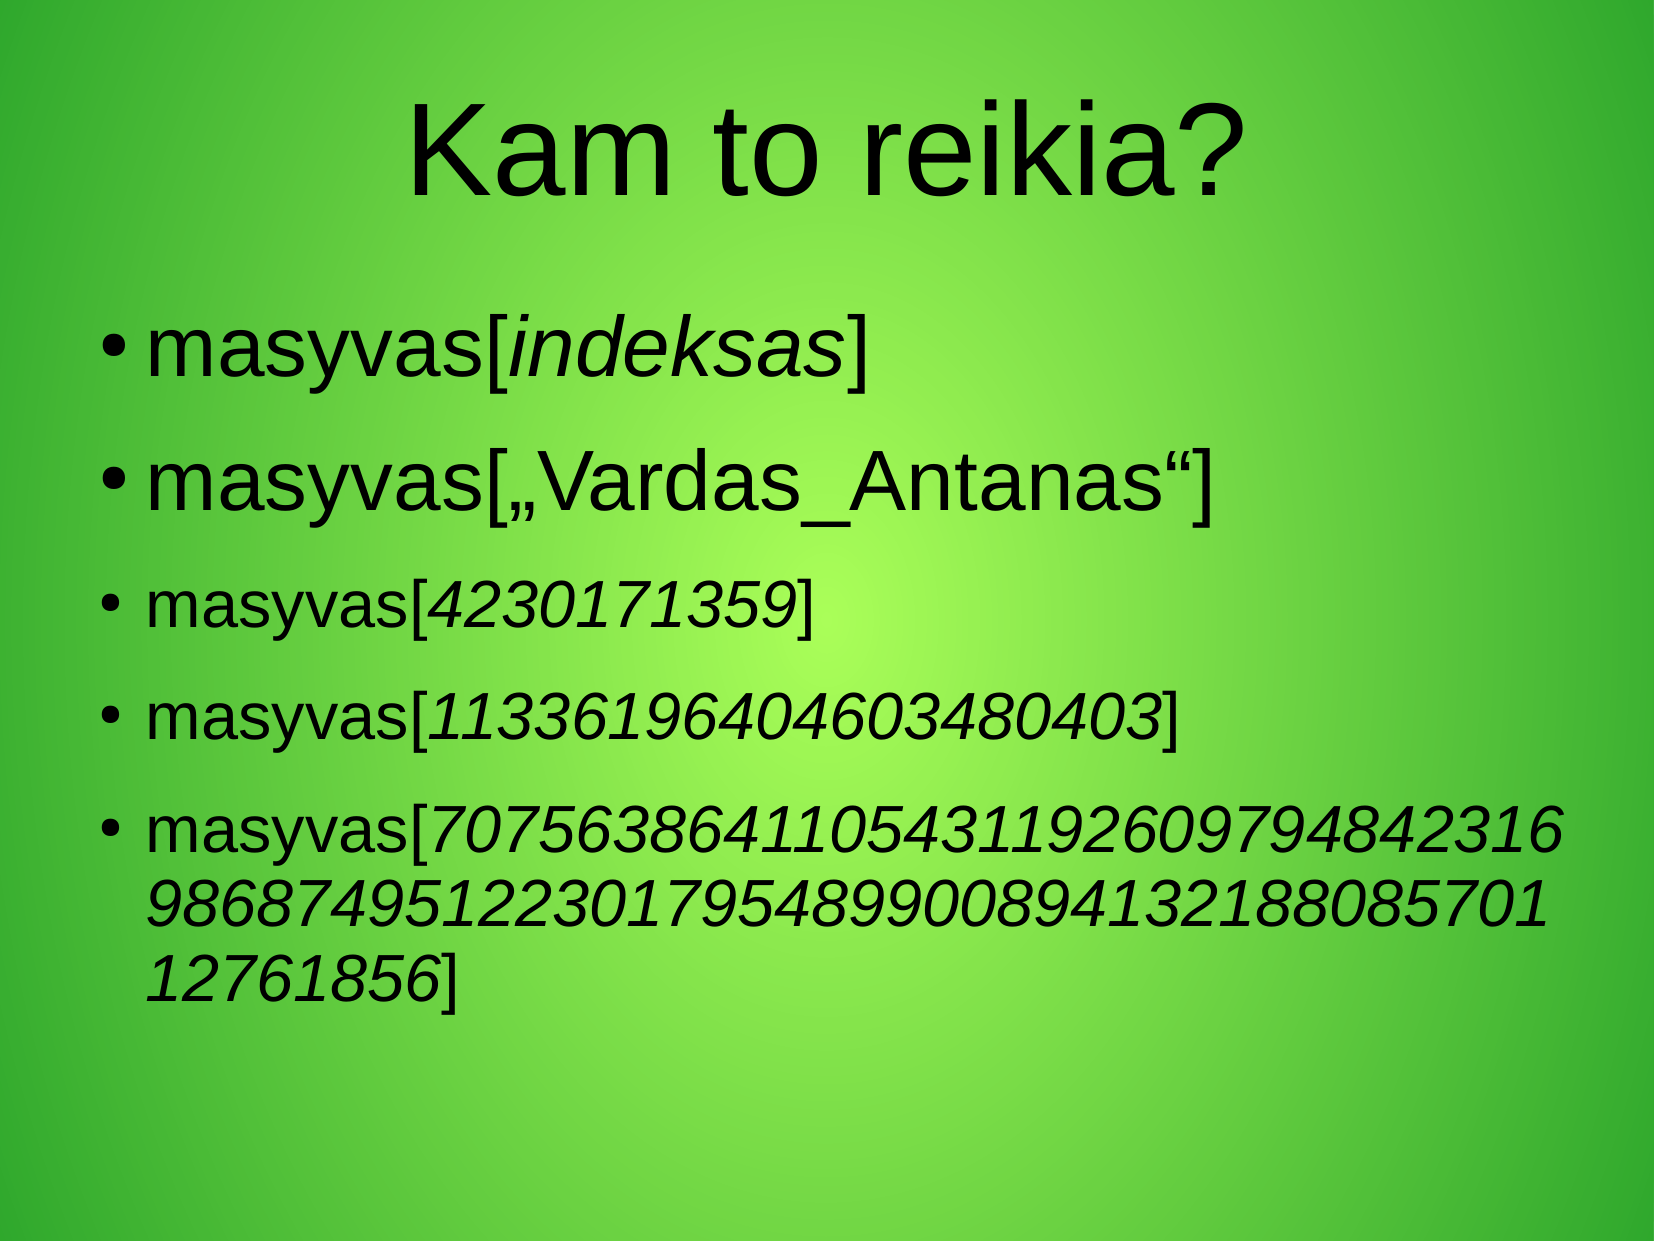

# Kam to reikia?
masyvas[indeksas]
masyvas[„Vardas_Antanas“]
masyvas[4230171359]
masyvas[11336196404603480403]
masyvas[70756386411054311926097948423169868749512230179548990089413218808570112761856]